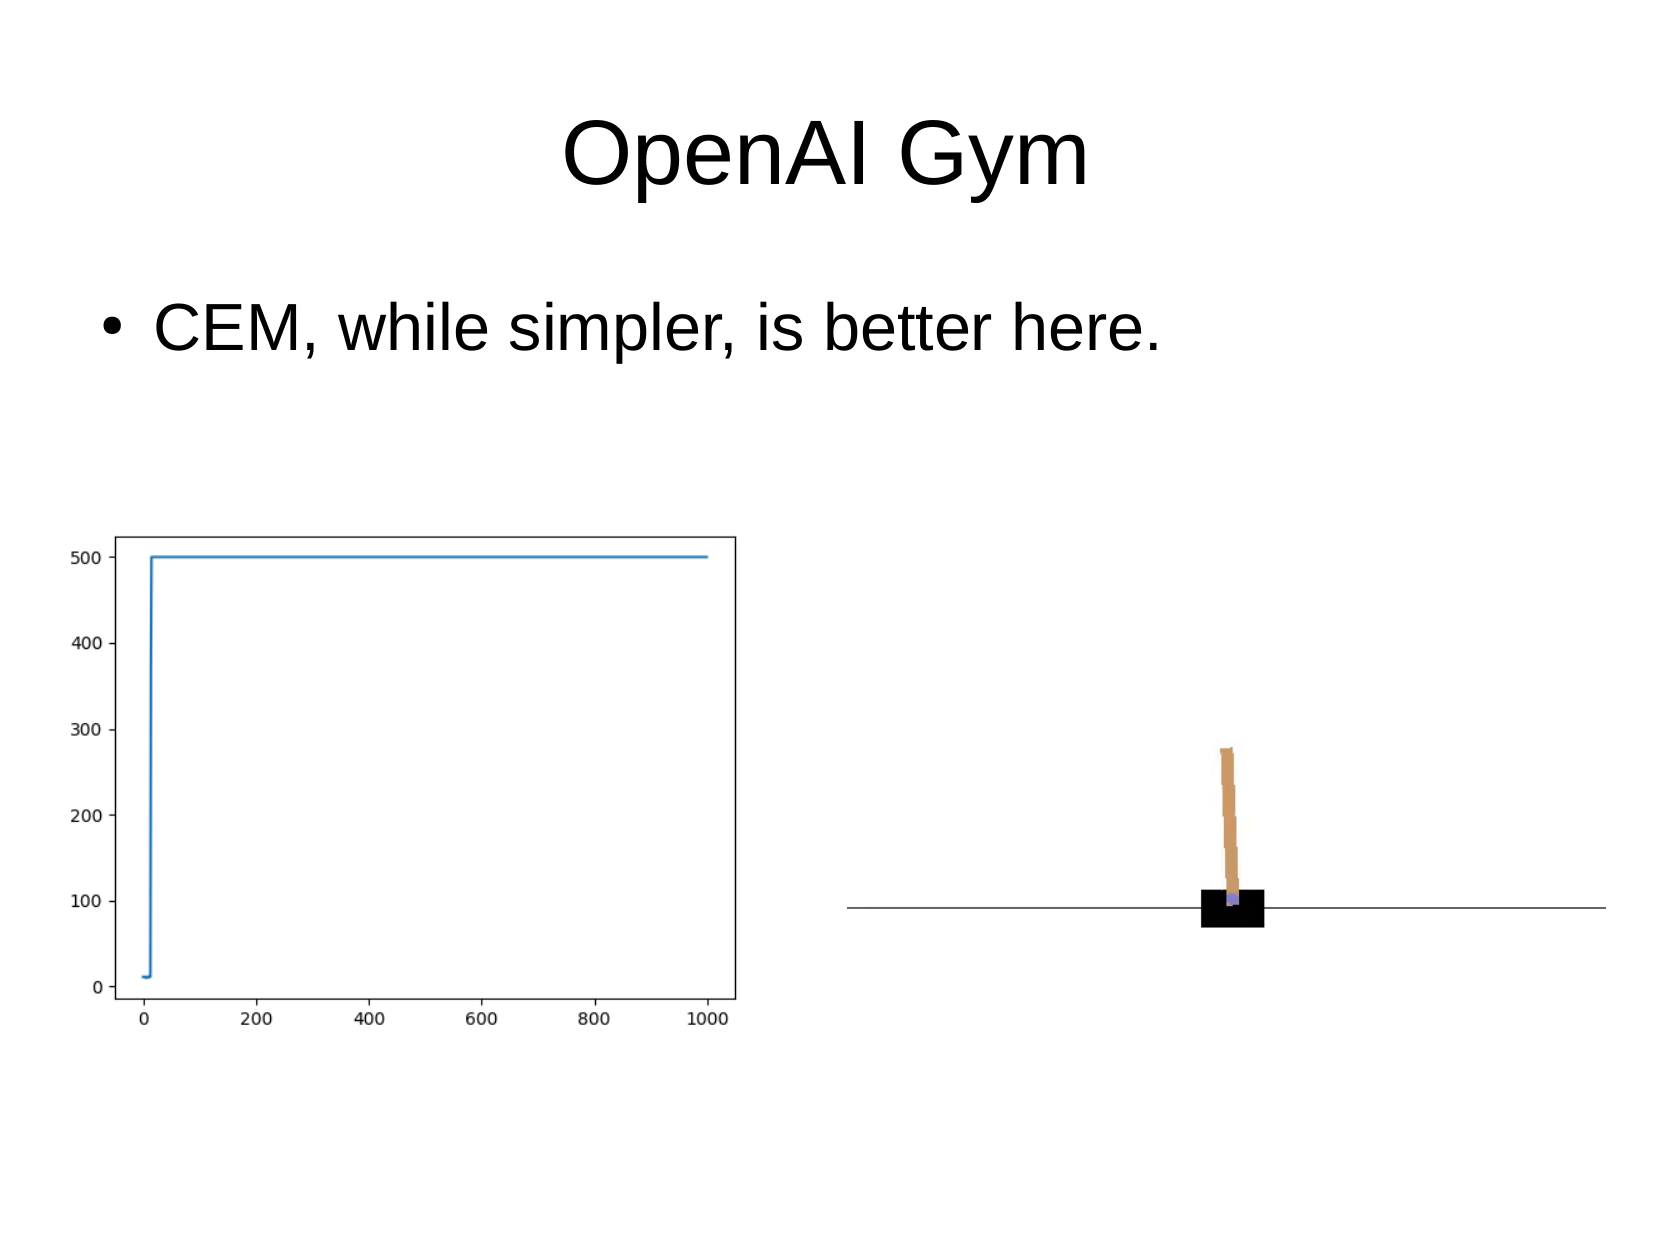

# OpenAI Gym
CEM, while simpler, is better here.